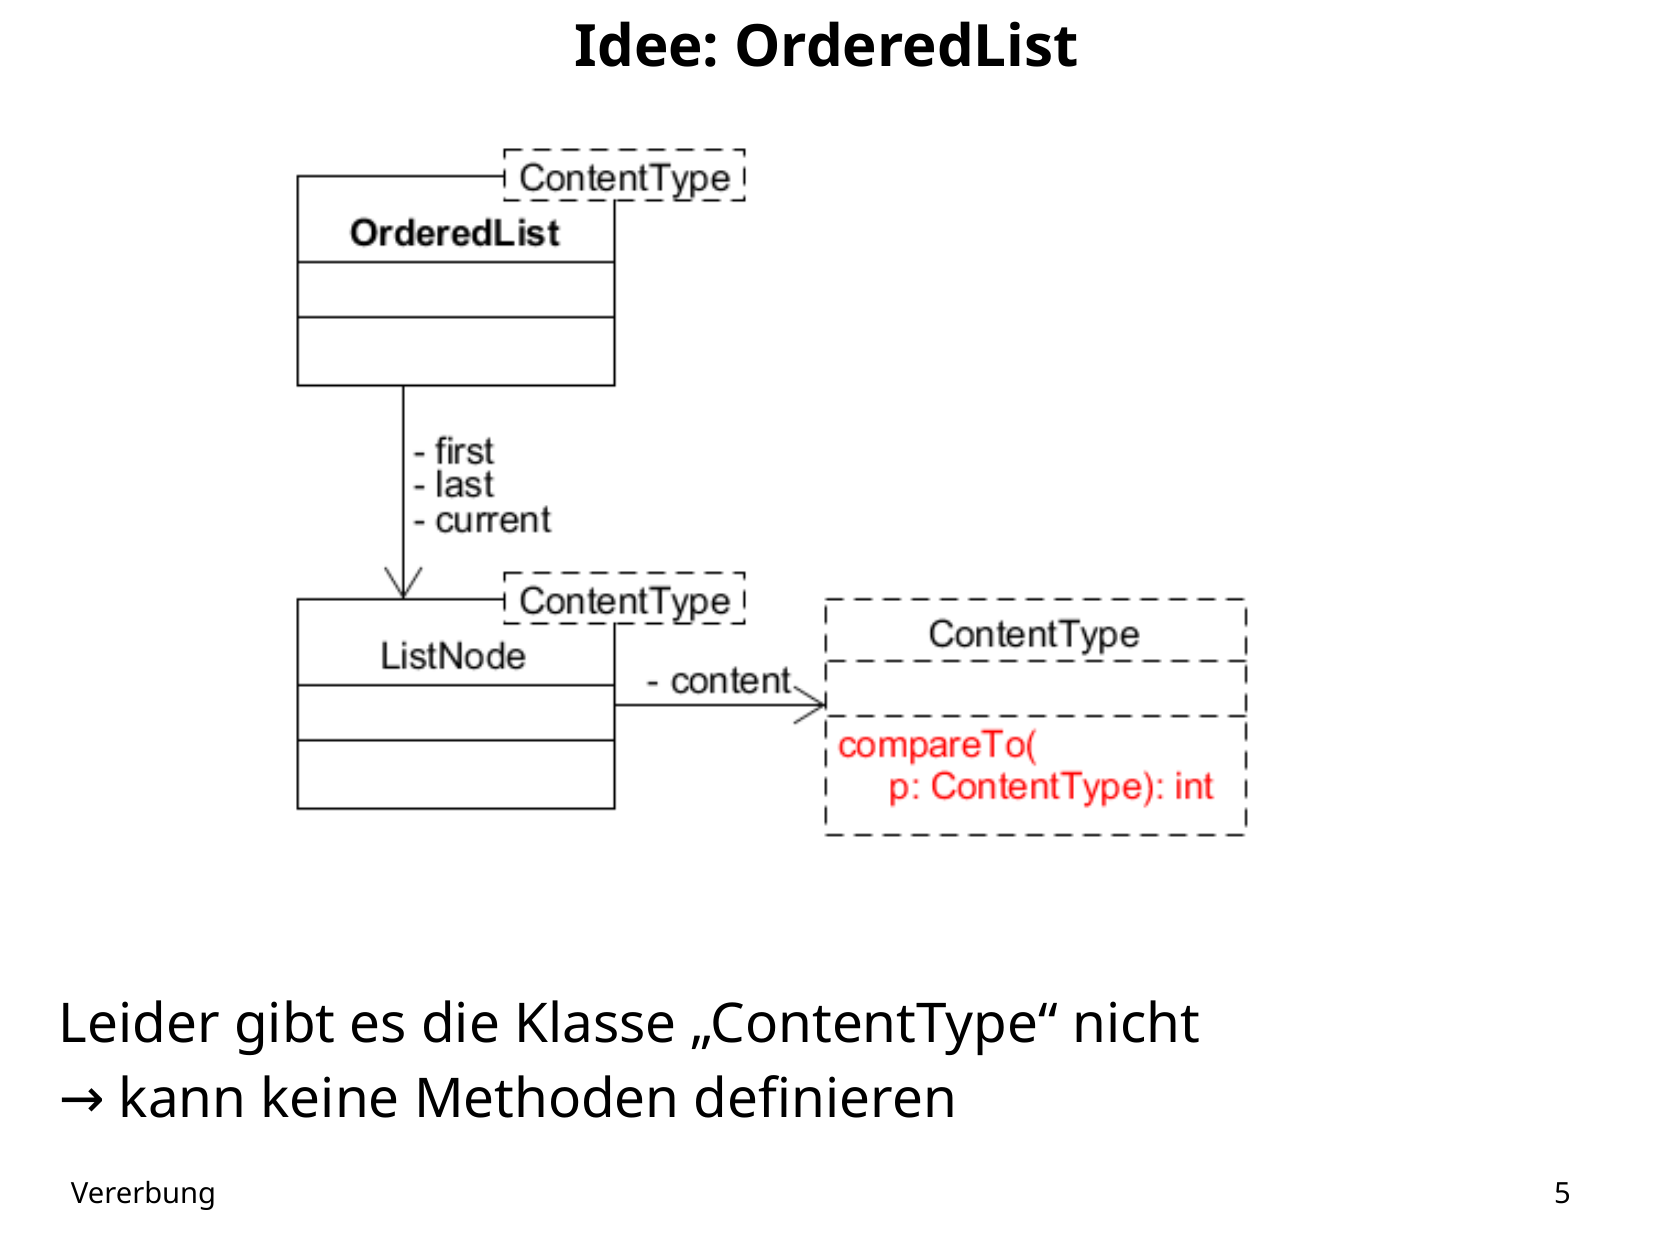

# Idee: OrderedList
Leider gibt es die Klasse „ContentType“ nicht
→ kann keine Methoden definieren
Vererbung
5